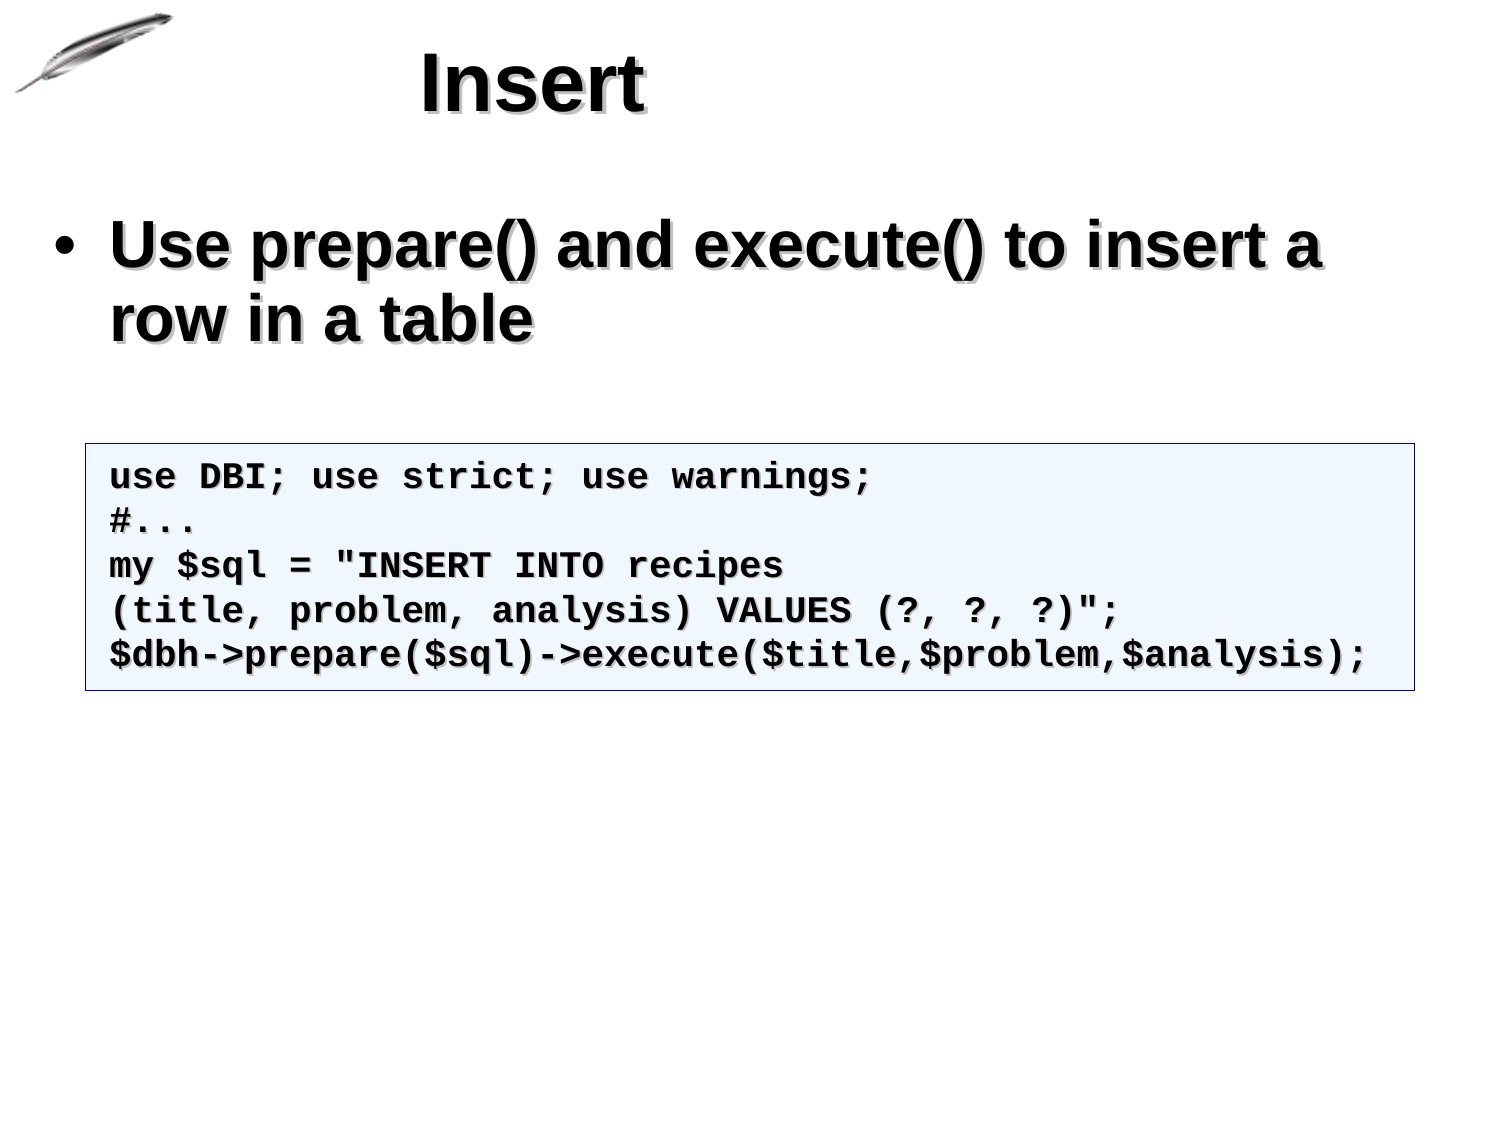

# Insert
Use prepare() and execute() to insert a row in a table
use DBI; use strict; use warnings;
#...
my $sql = "INSERT INTO recipes
(title, problem, analysis) VALUES (?, ?, ?)";
$dbh->prepare($sql)->execute($title,$problem,$analysis);